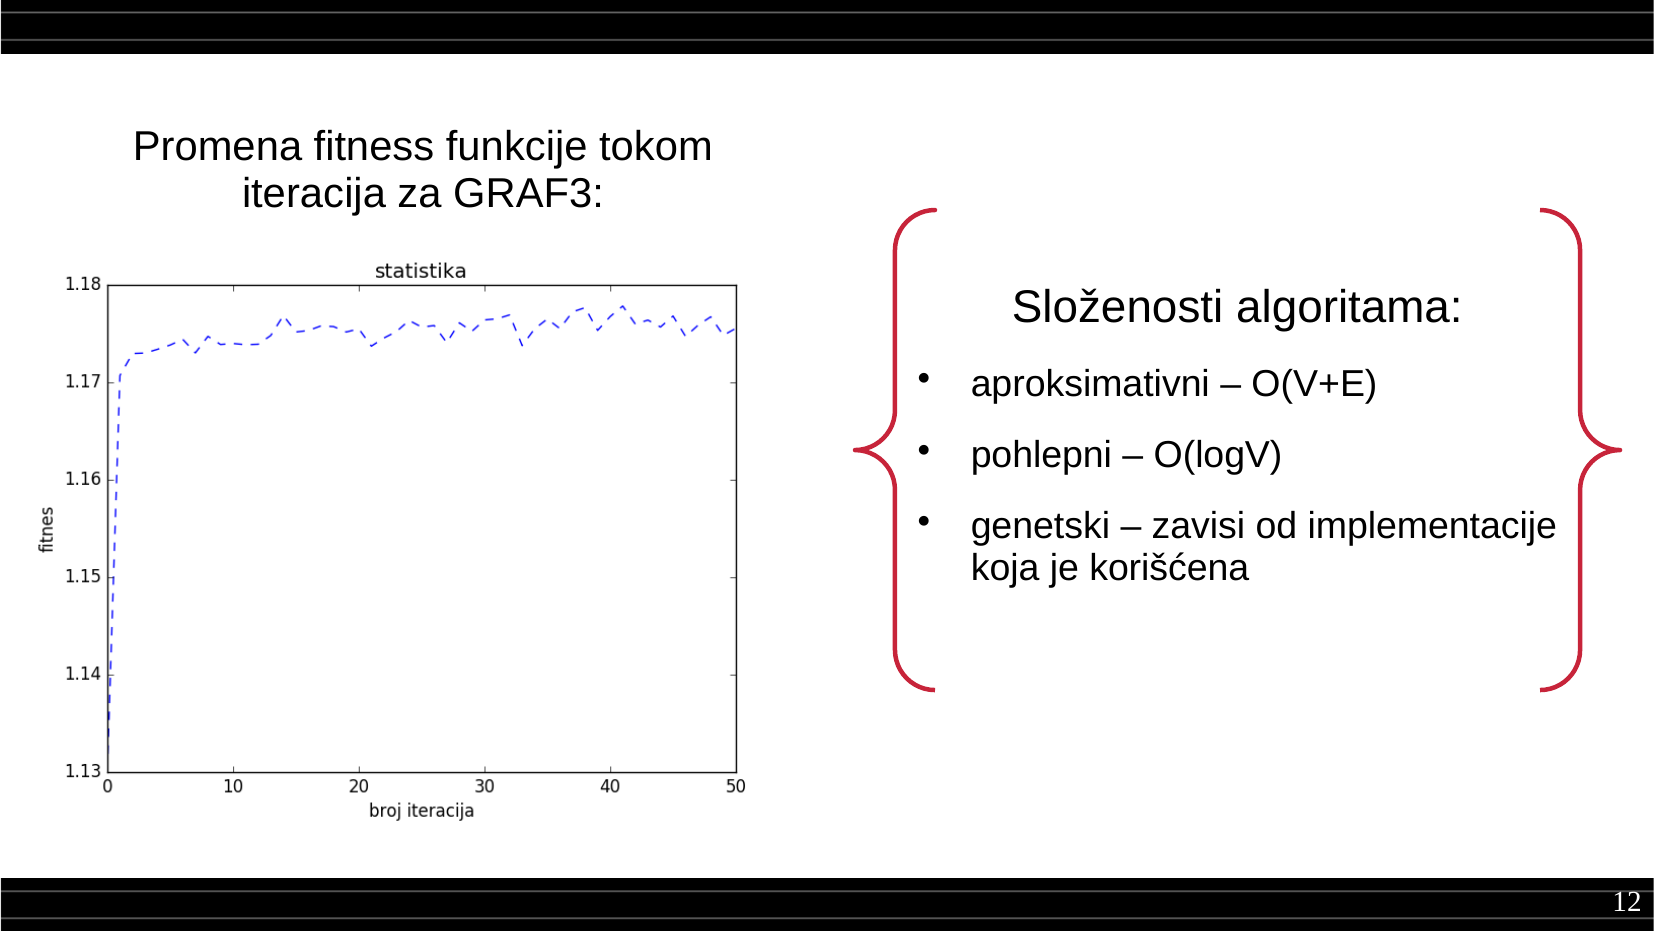

# Promena fitness funkcije tokom iteracija za GRAF3:
Složenosti algoritama:
aproksimativni – O(V+E)
pohlepni – O(logV)
genetski – zavisi od implementacije koja je korišćena